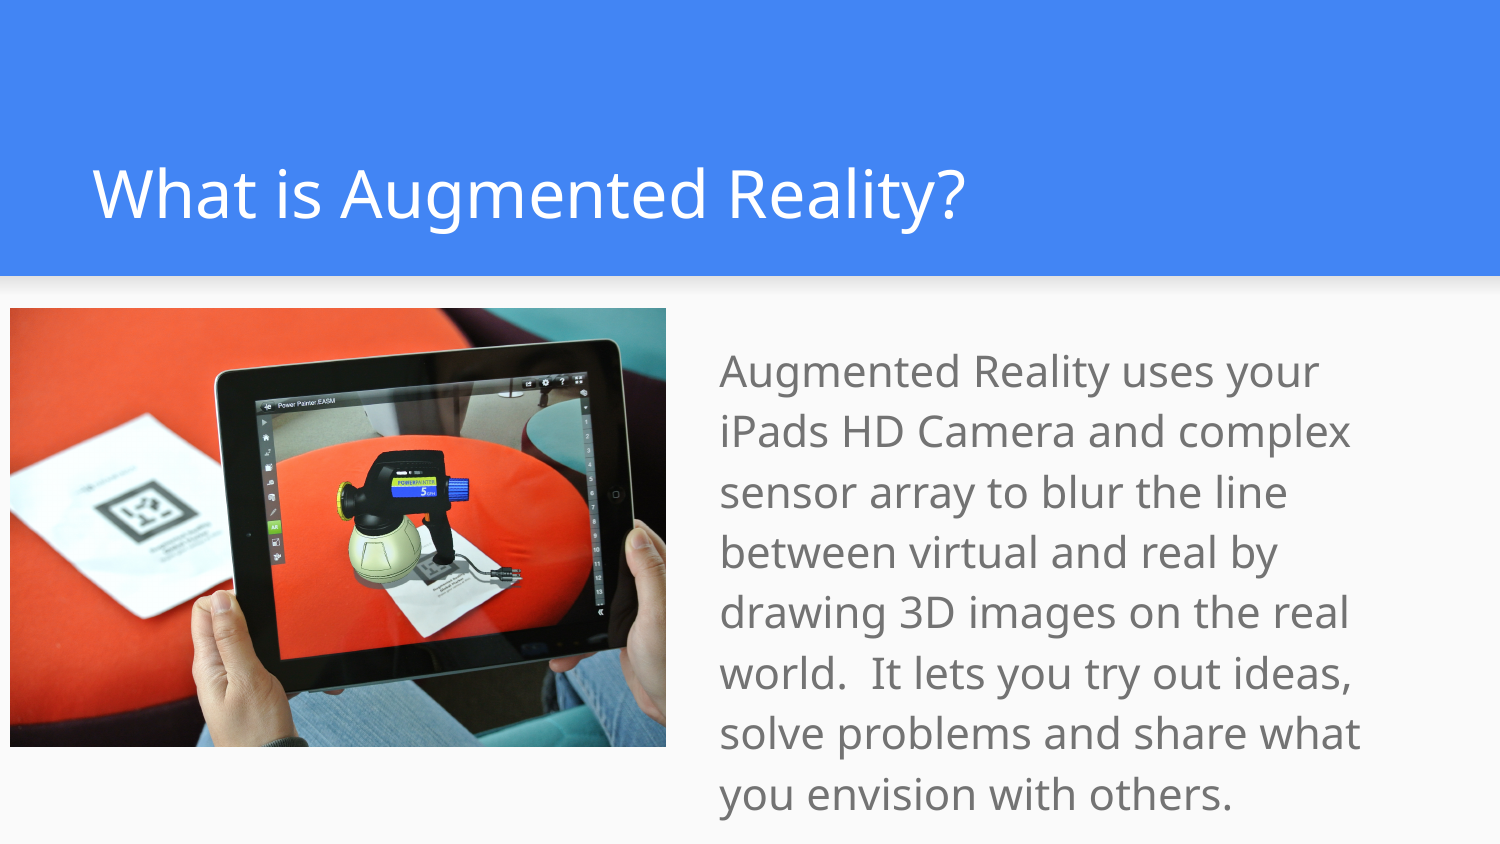

# What is Augmented Reality?
Augmented Reality uses your iPads HD Camera and complex sensor array to blur the line between virtual and real by drawing 3D images on the real world. It lets you try out ideas, solve problems and share what you envision with others.